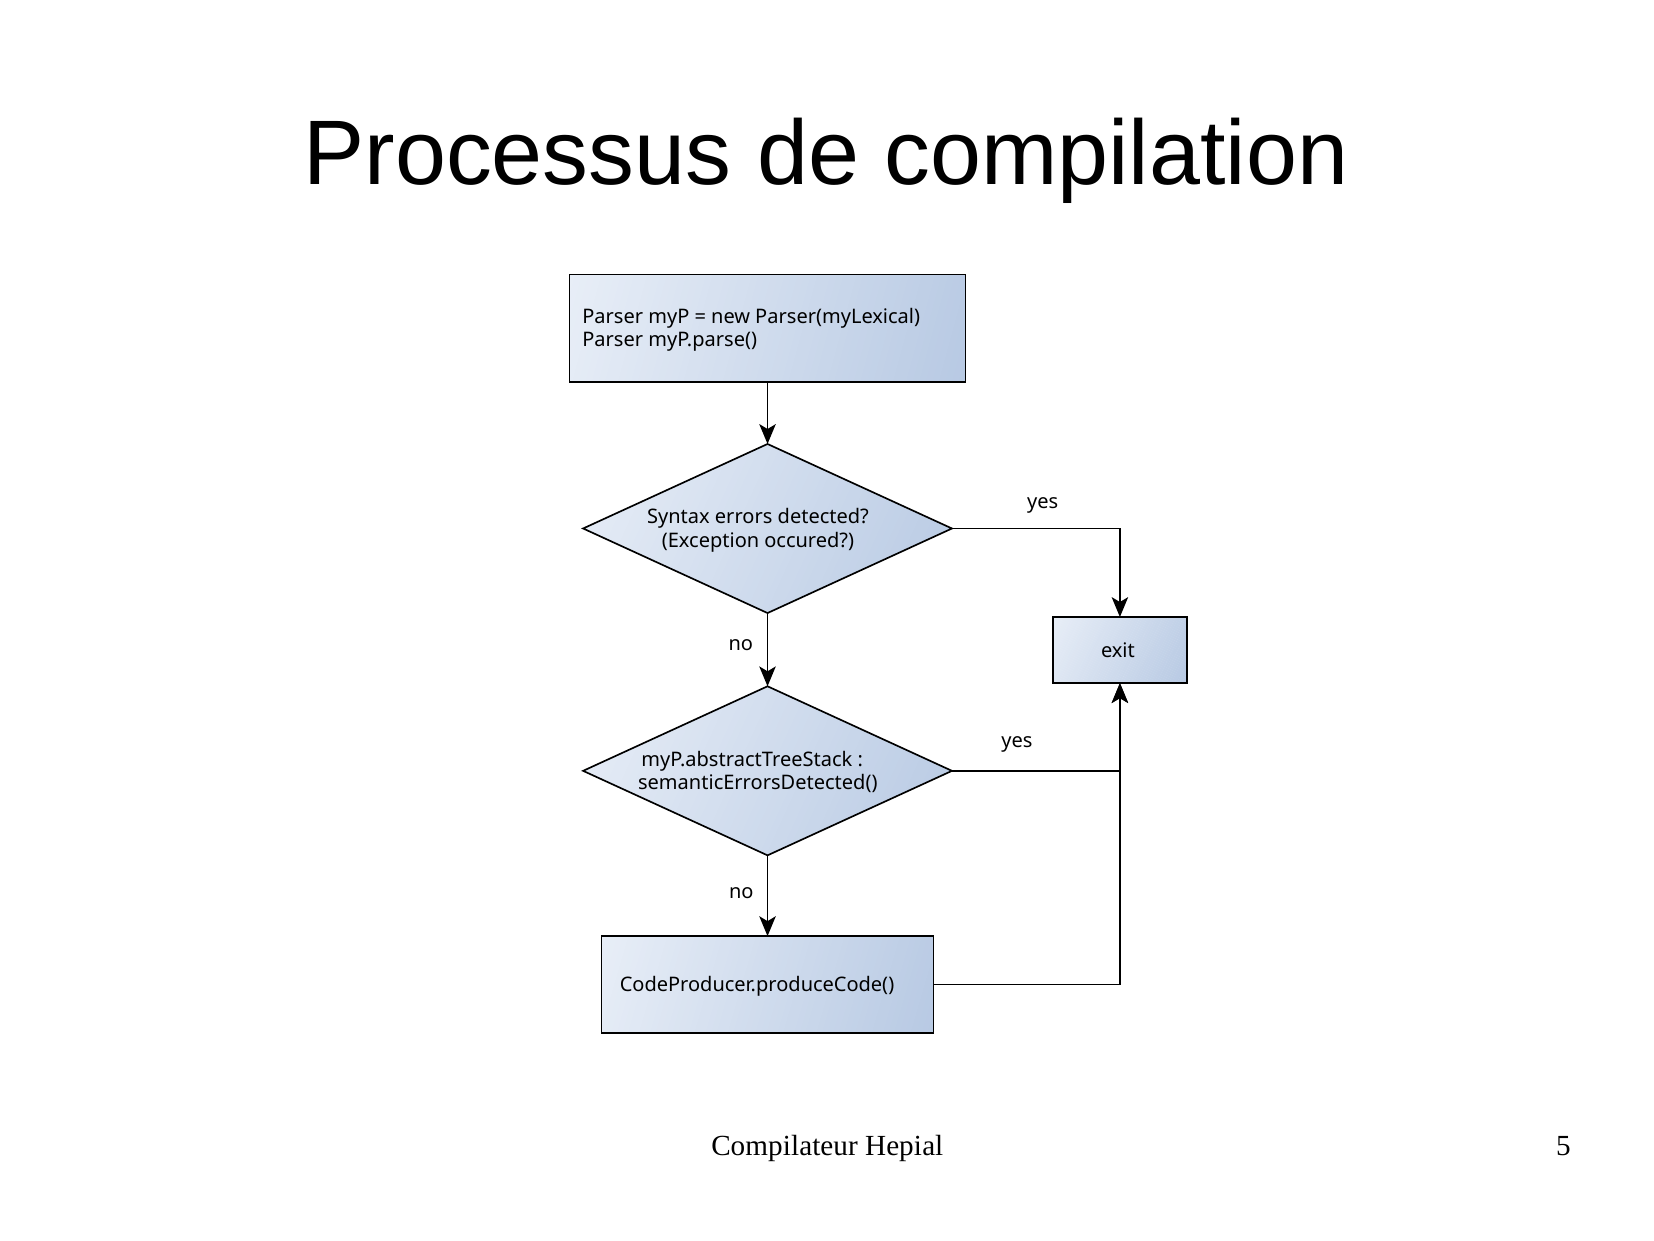

# Processus de compilation
Compilateur Hepial
5